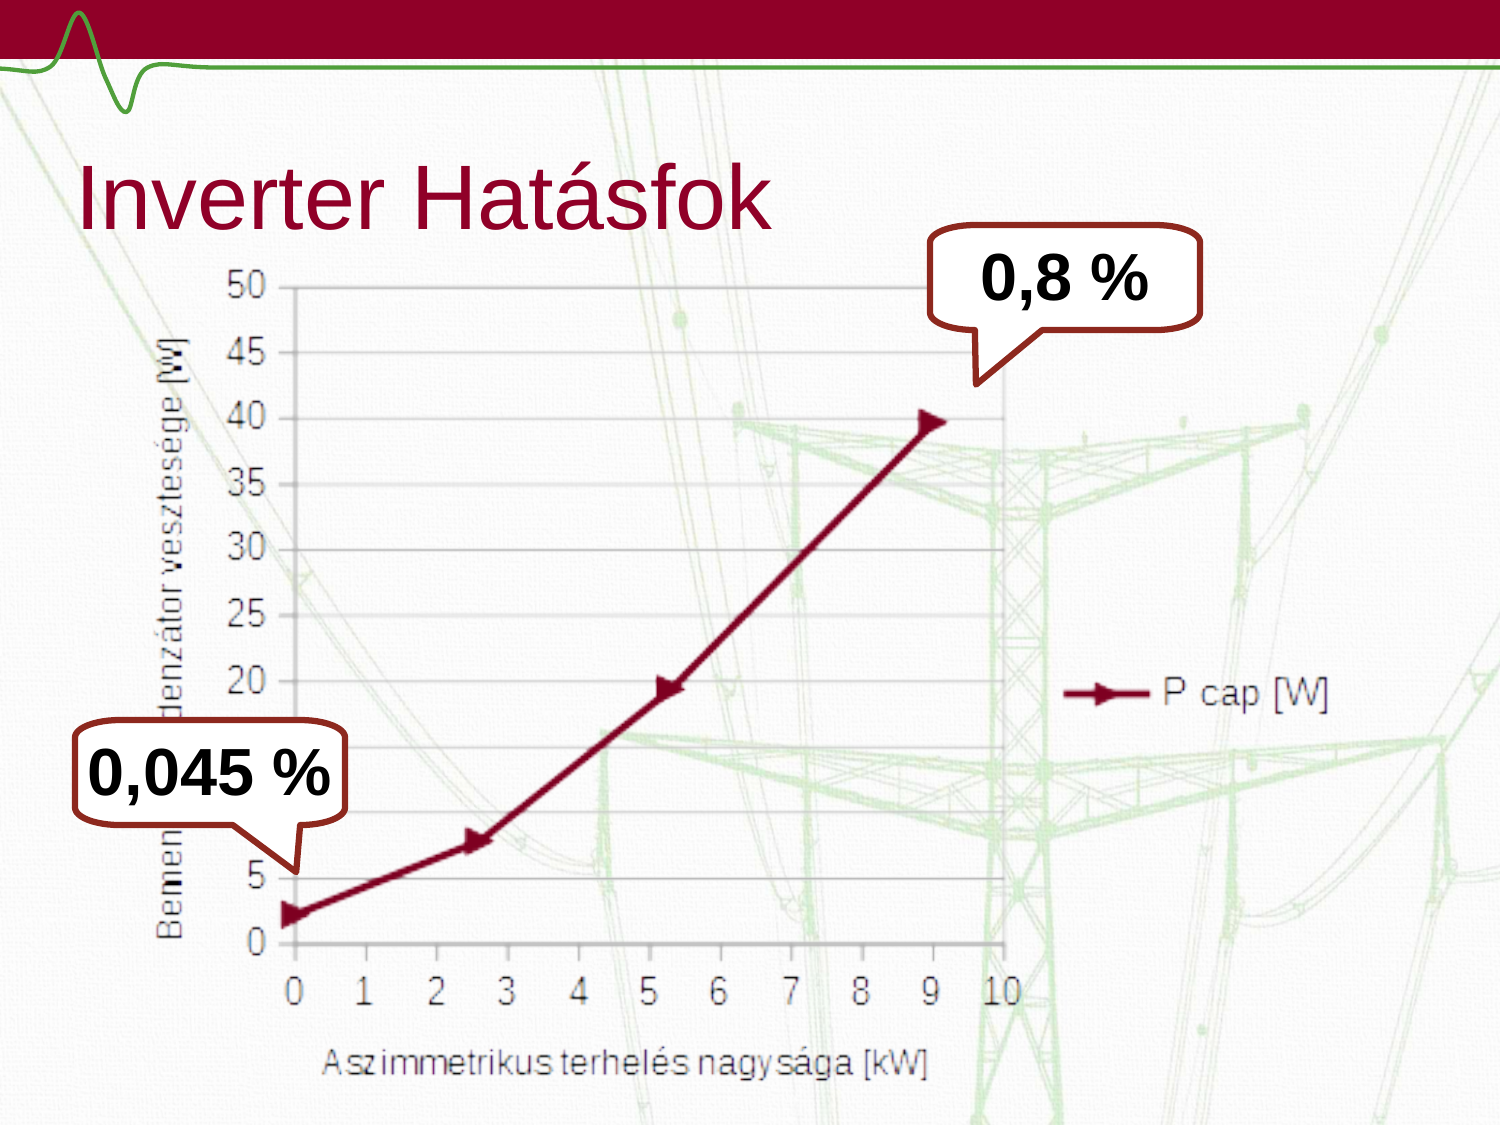

# Inverter Hatásfok
0,8 %
0,045 %